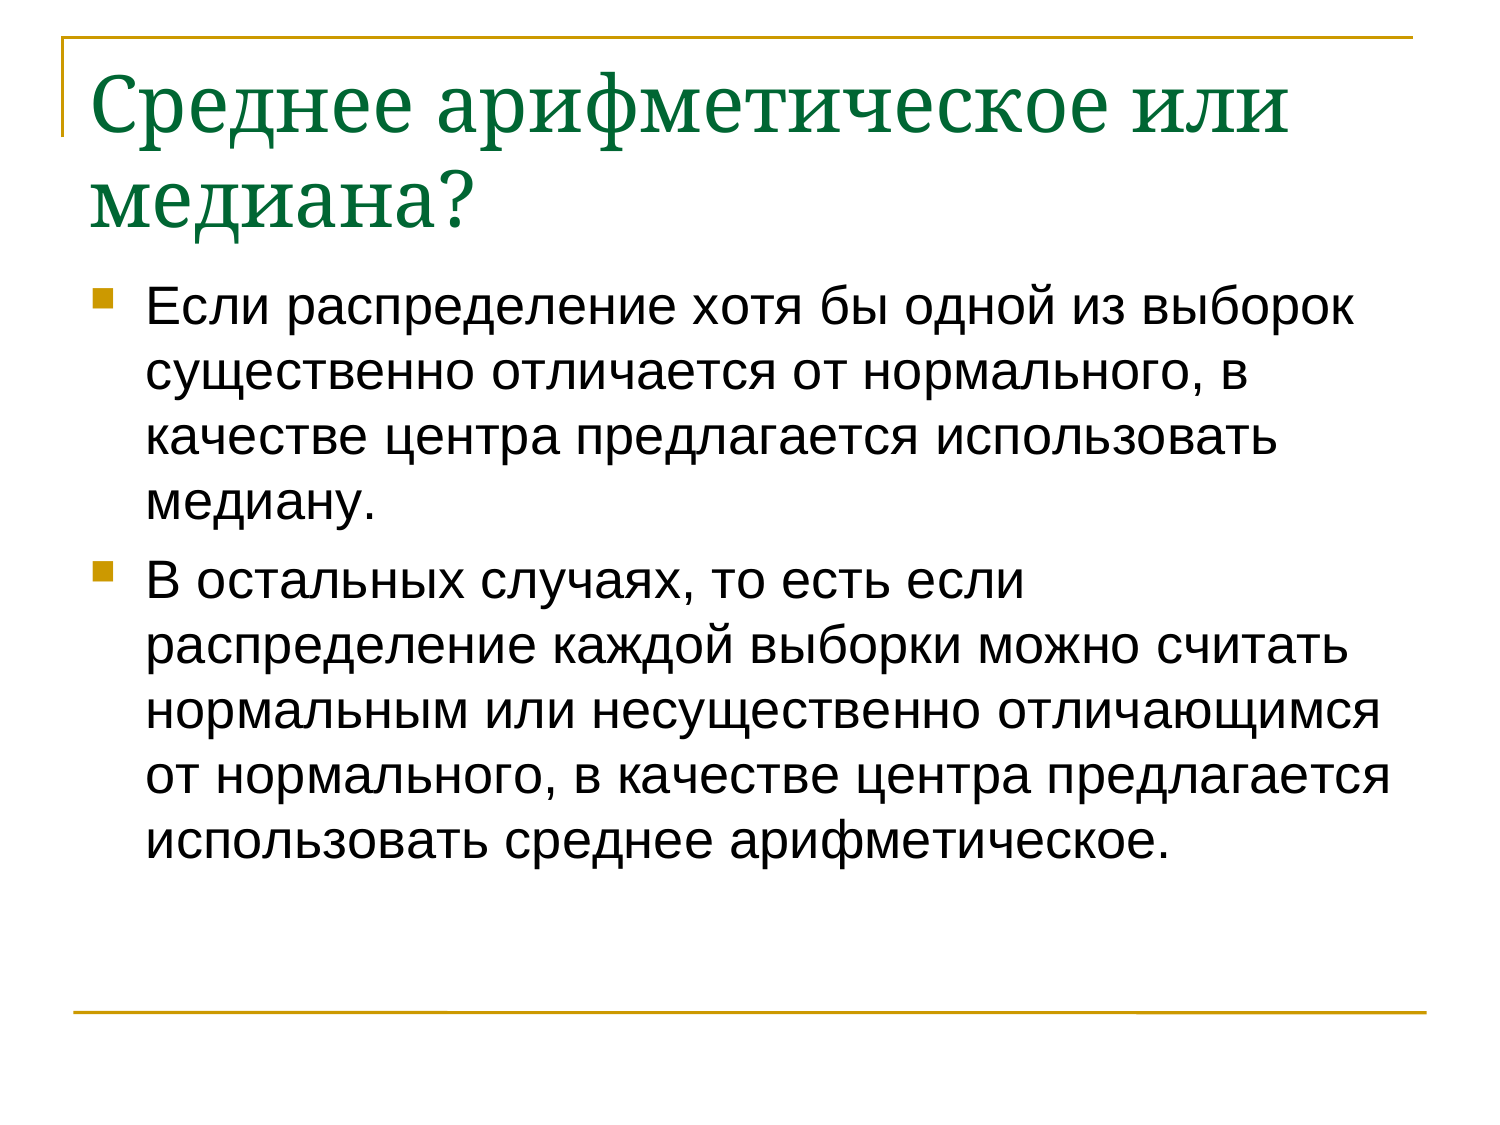

# Среднее арифметическое или медиана?
Если распределение хотя бы одной из выборок существенно отличается от нормального, в качестве центра предлагается использовать медиану.
В остальных случаях, то есть если распределение каждой выборки можно считать нормальным или несущественно отличающимся от нормального, в качестве центра предлагается использовать среднее арифметическое.